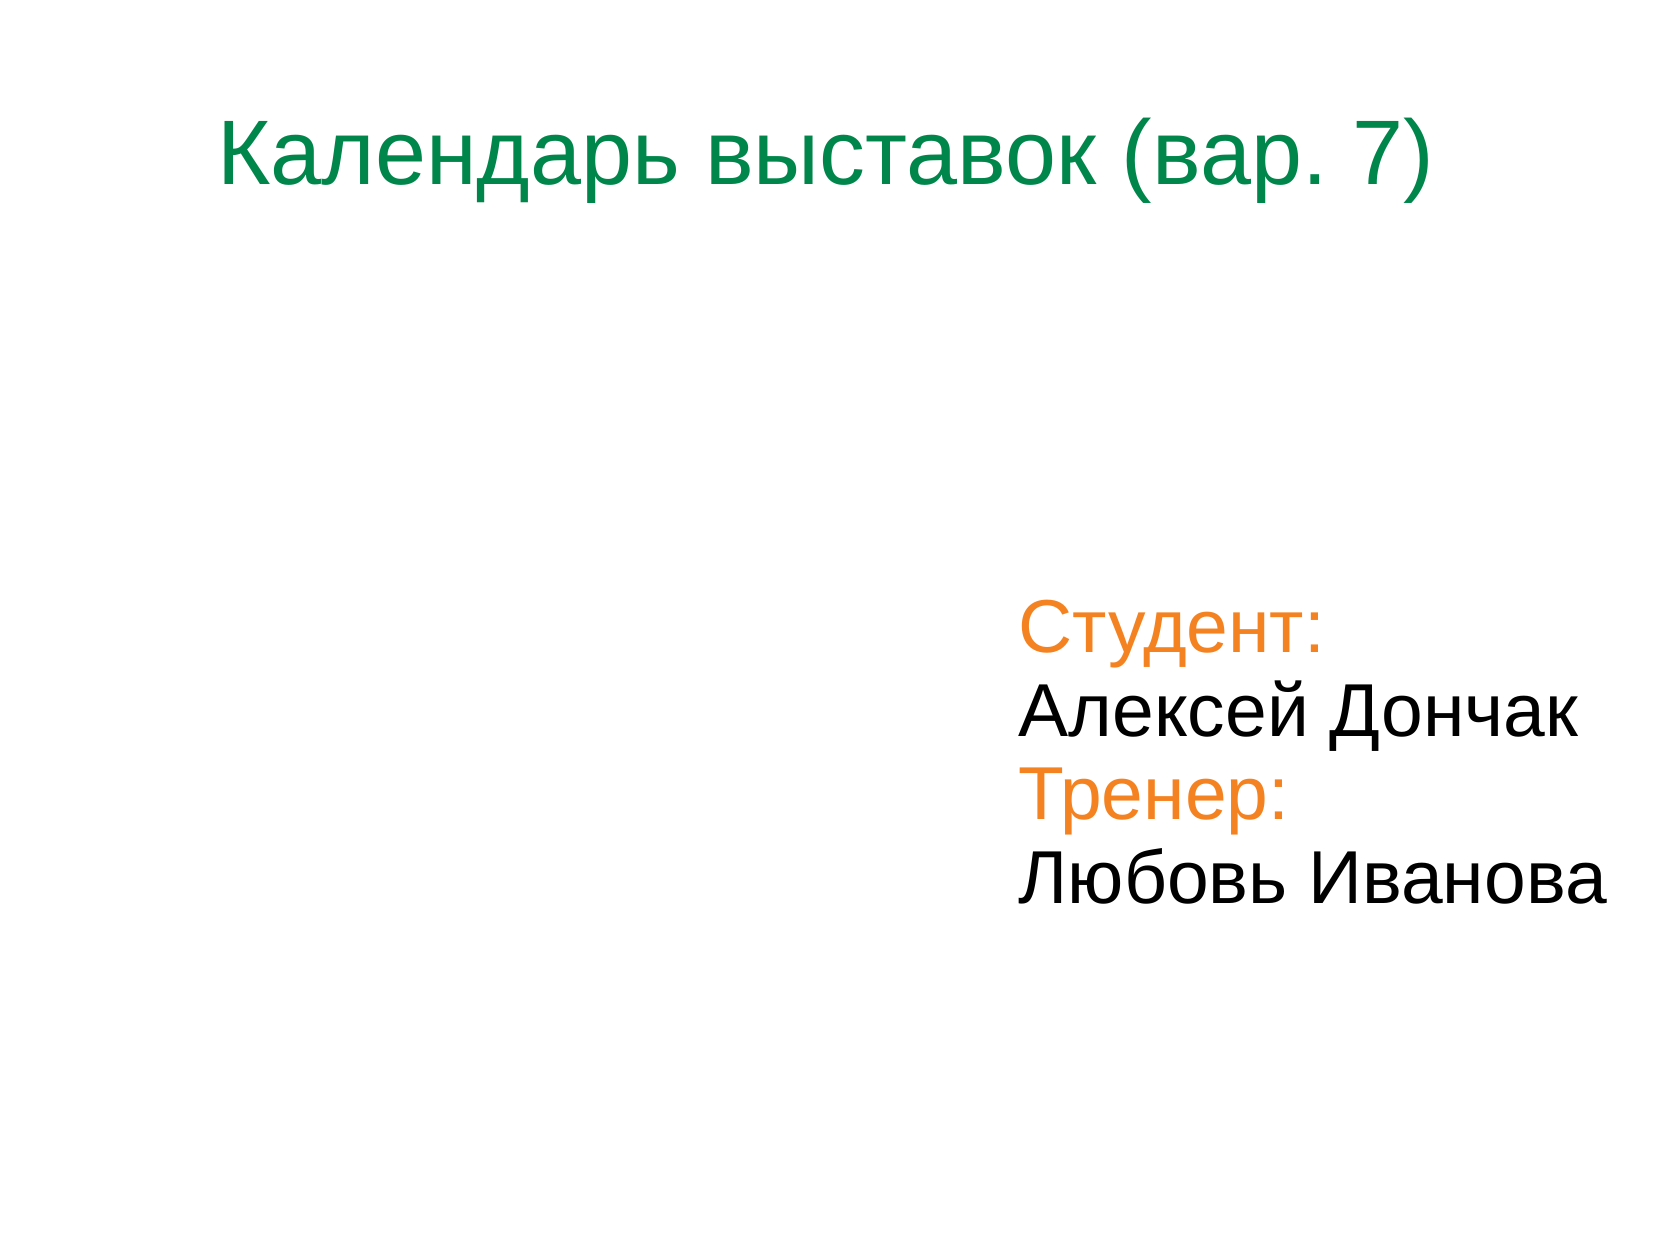

# Календарь выставок (вар. 7)
Студент:
Алексей Дончак
Тренер:
Любовь Иванова